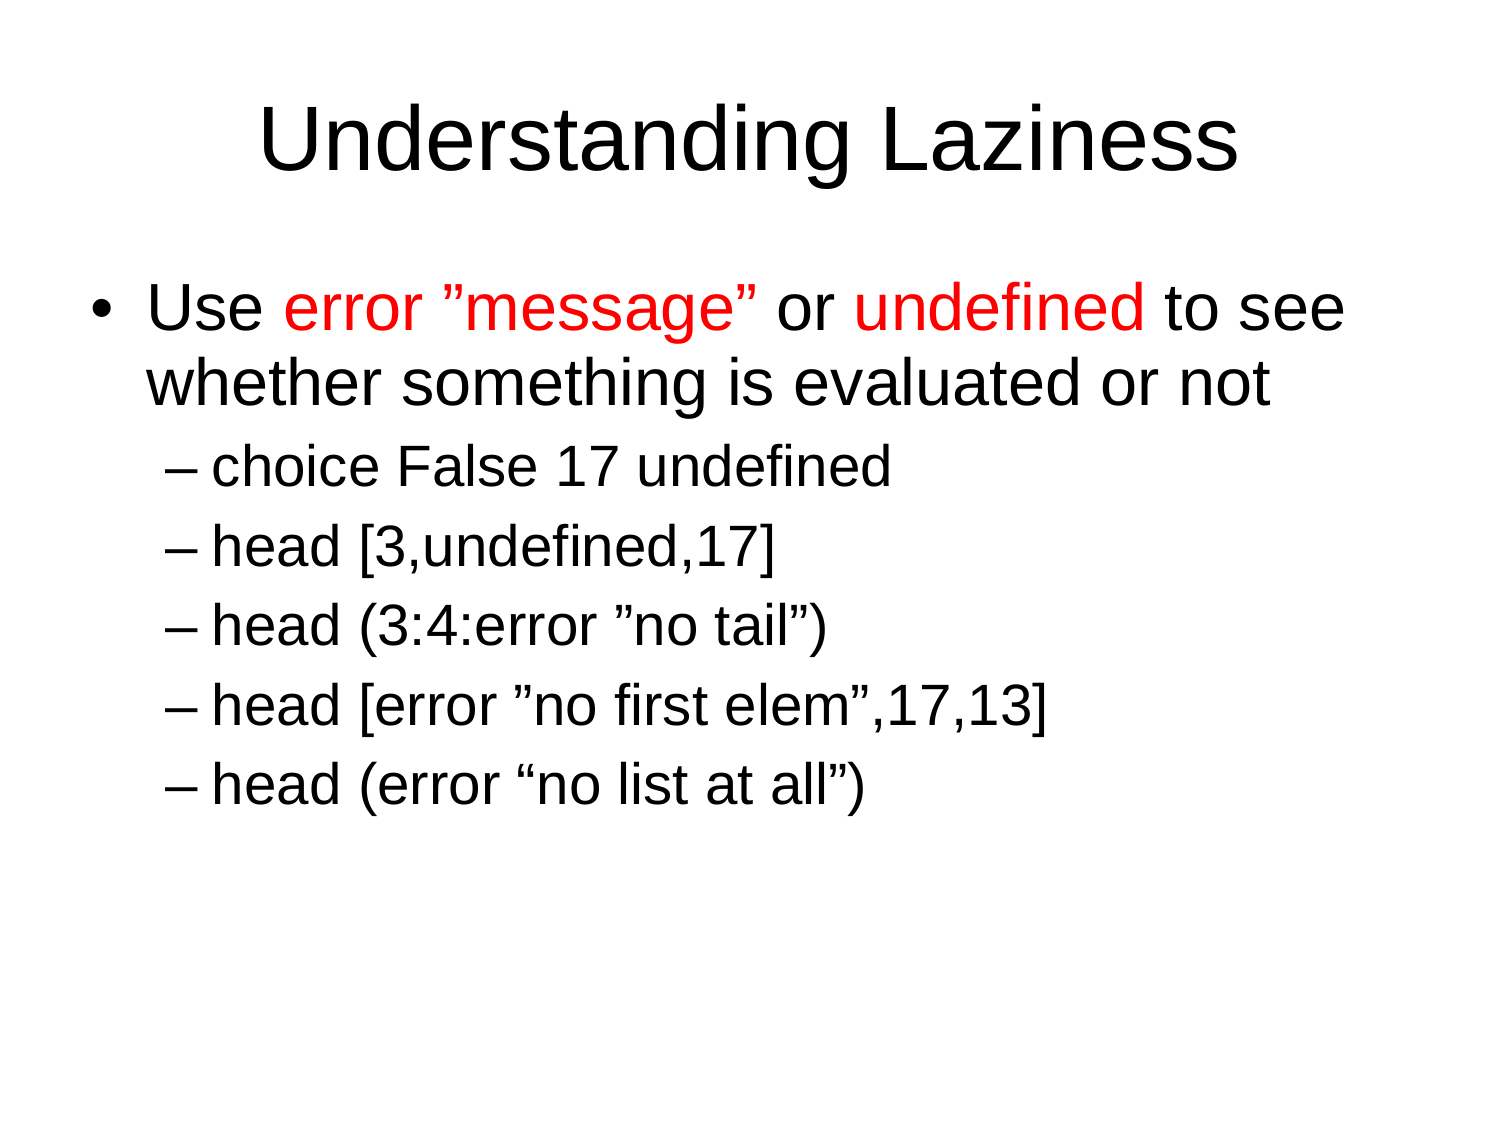

# Understanding Laziness
Use error ”message” or undefined to see whether something is evaluated or not
choice False 17 undefined
head [3,undefined,17]
head (3:4:error ”no tail”)
head [error ”no first elem”,17,13]
head (error “no list at all”)